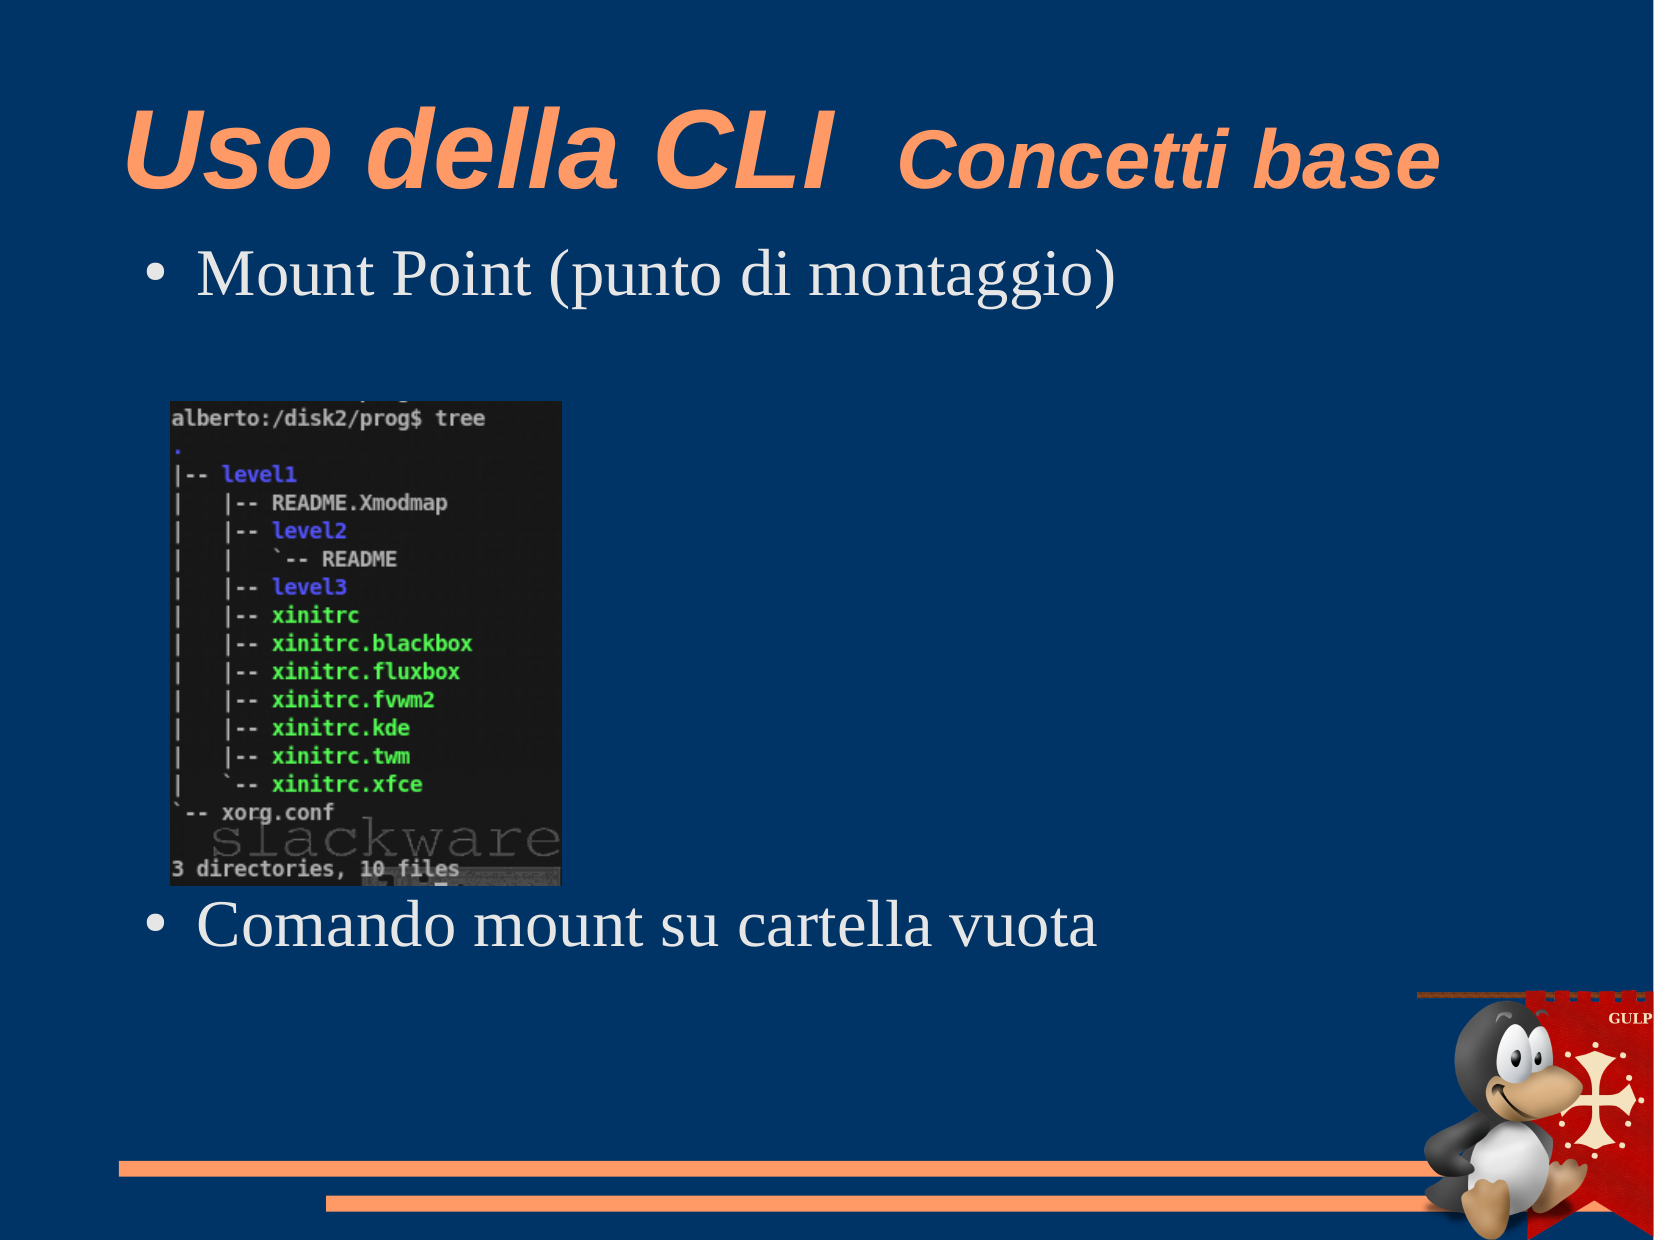

# Uso della CLI Concetti base
Mount Point (punto di montaggio)
Comando mount su cartella vuota